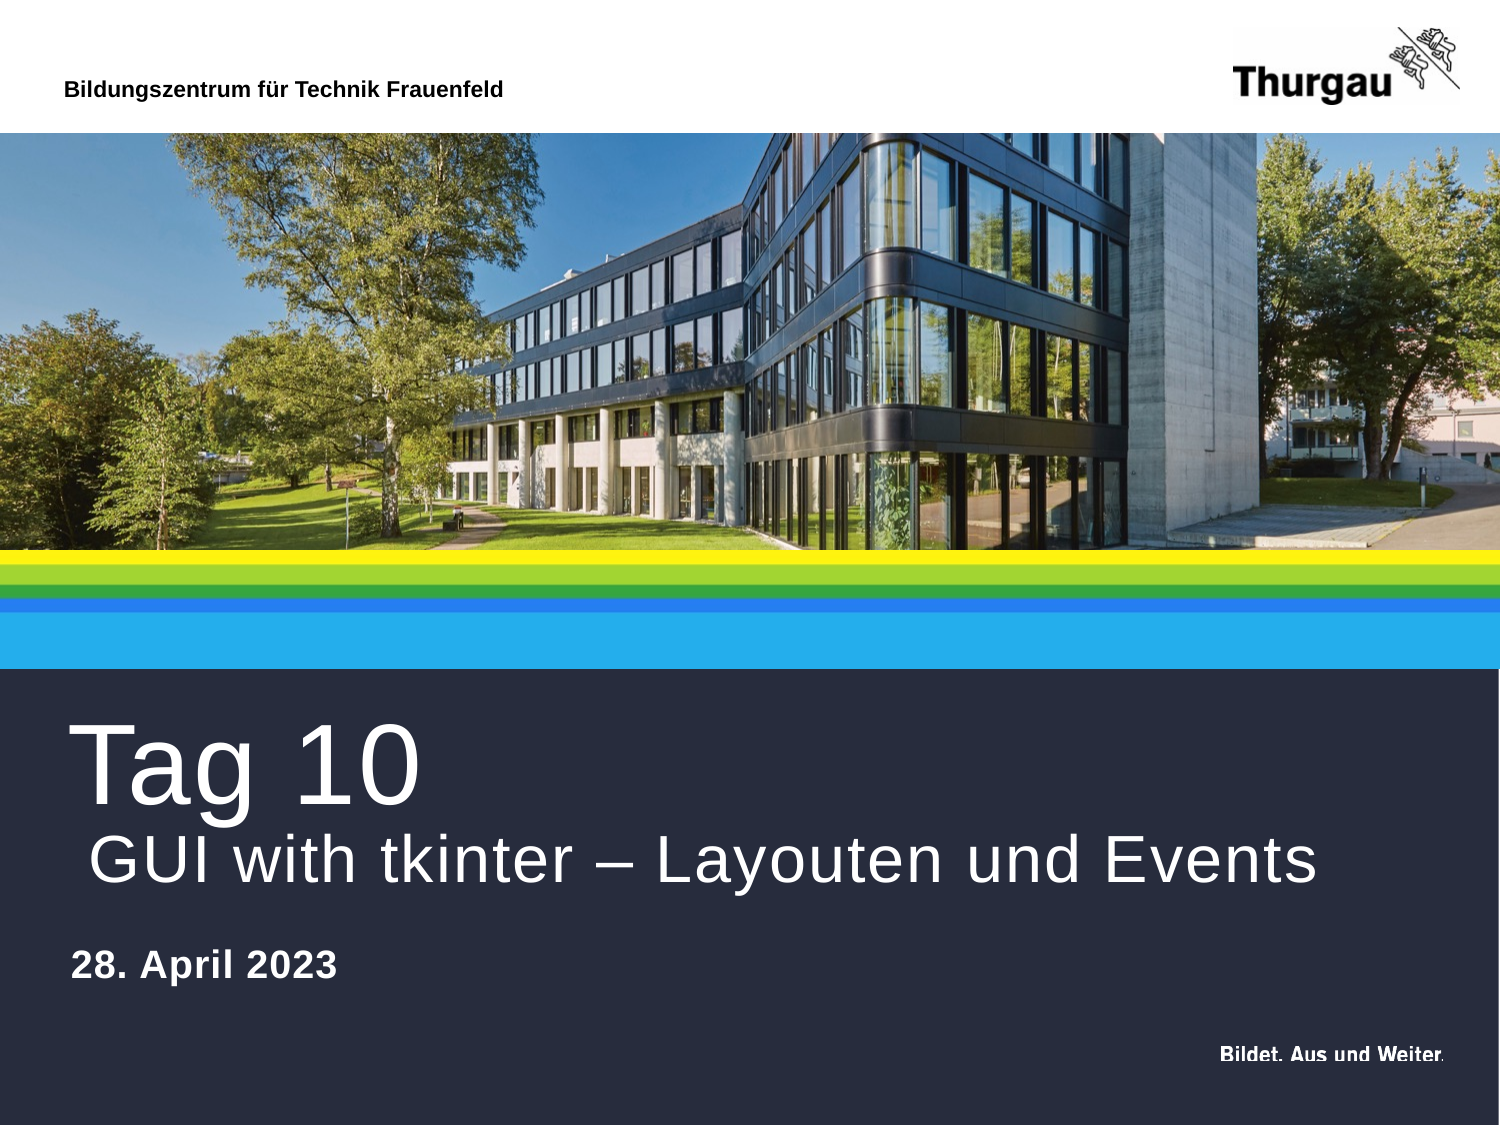

Bildungszentrum für Technik Frauenfeld
Tag 10
 GUI with tkinter – Layouten und Events
28. April 2023